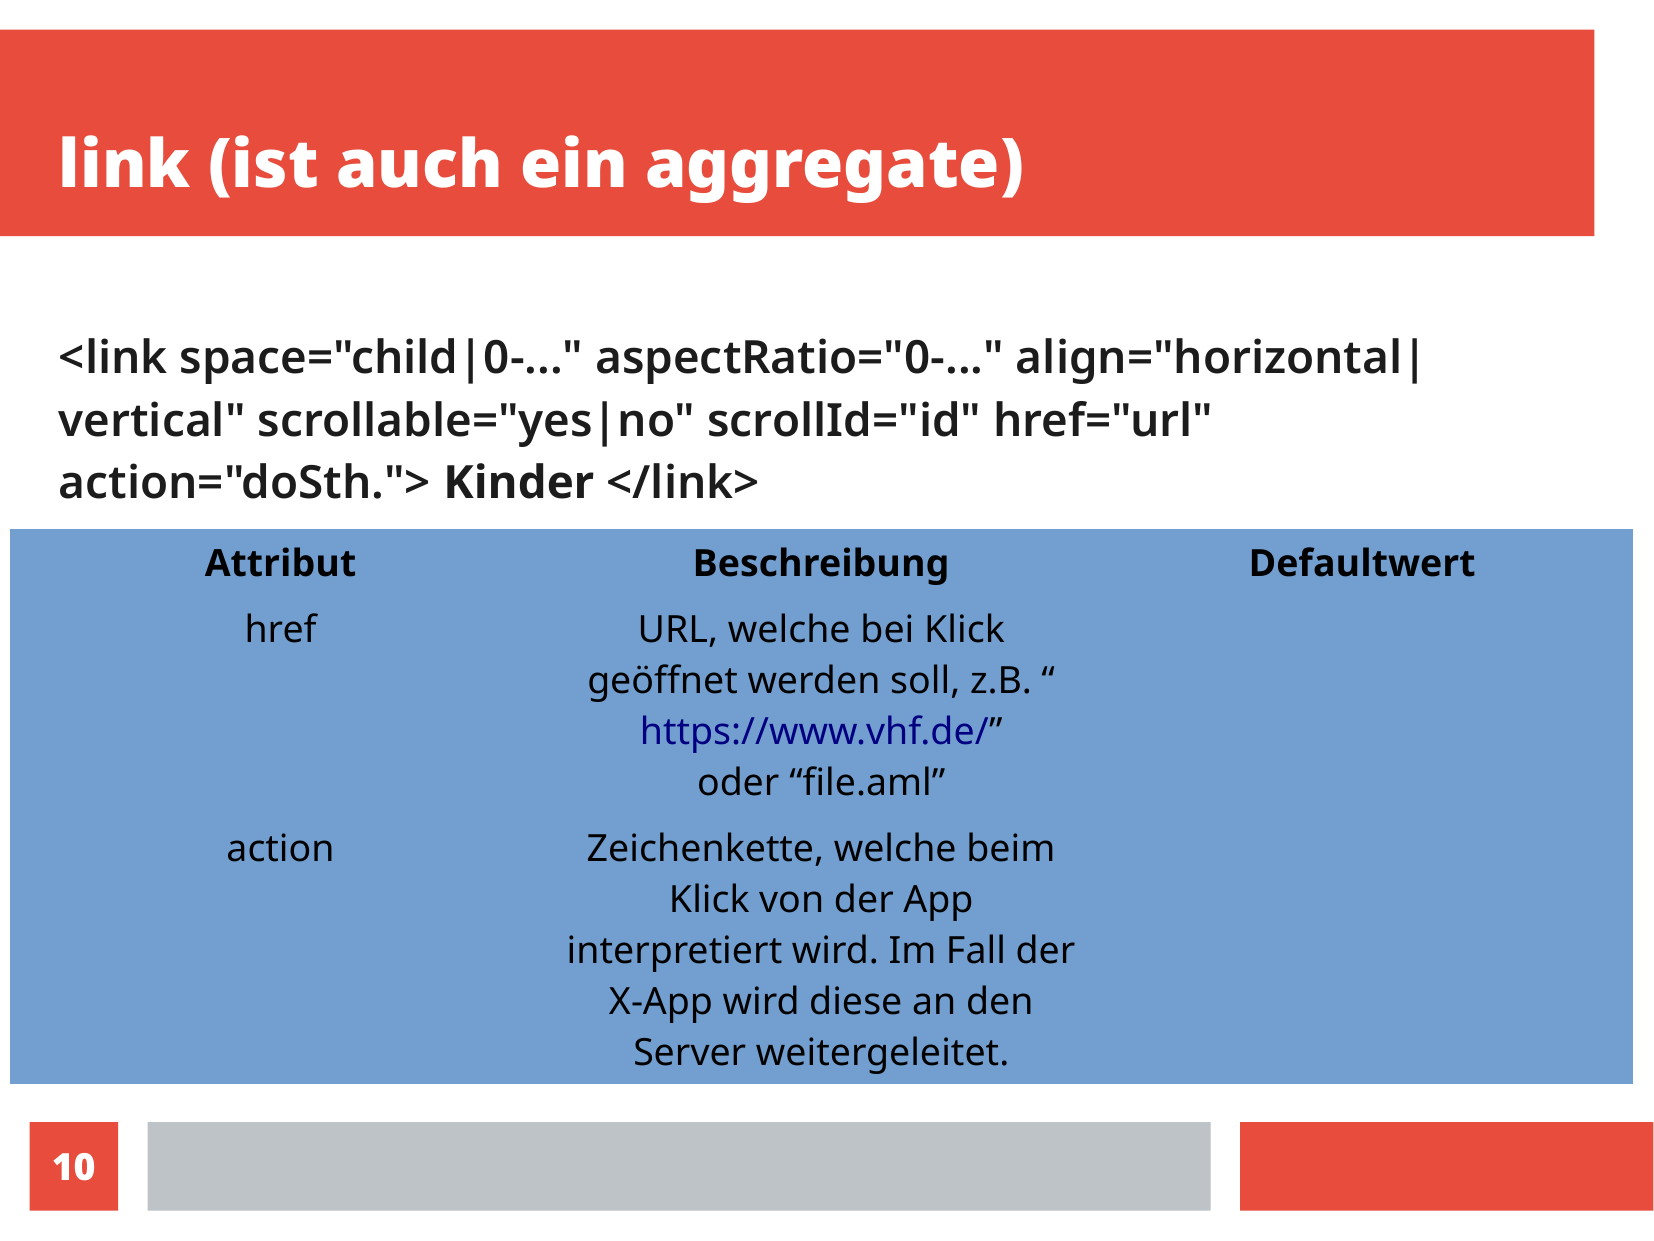

# link (ist auch ein aggregate)
<link space="child|0-..." aspectRatio="0-..." align="horizontal|vertical" scrollable="yes|no" scrollId="id" href="url" action="doSth."> Kinder </link>
| Attribut | Beschreibung | Defaultwert |
| --- | --- | --- |
| href | URL, welche bei Klick geöffnet werden soll, z.B. “https://www.vhf.de/” oder “file.aml” | |
| action | Zeichenkette, welche beim Klick von der App interpretiert wird. Im Fall der X-App wird diese an den Server weitergeleitet. | |
10